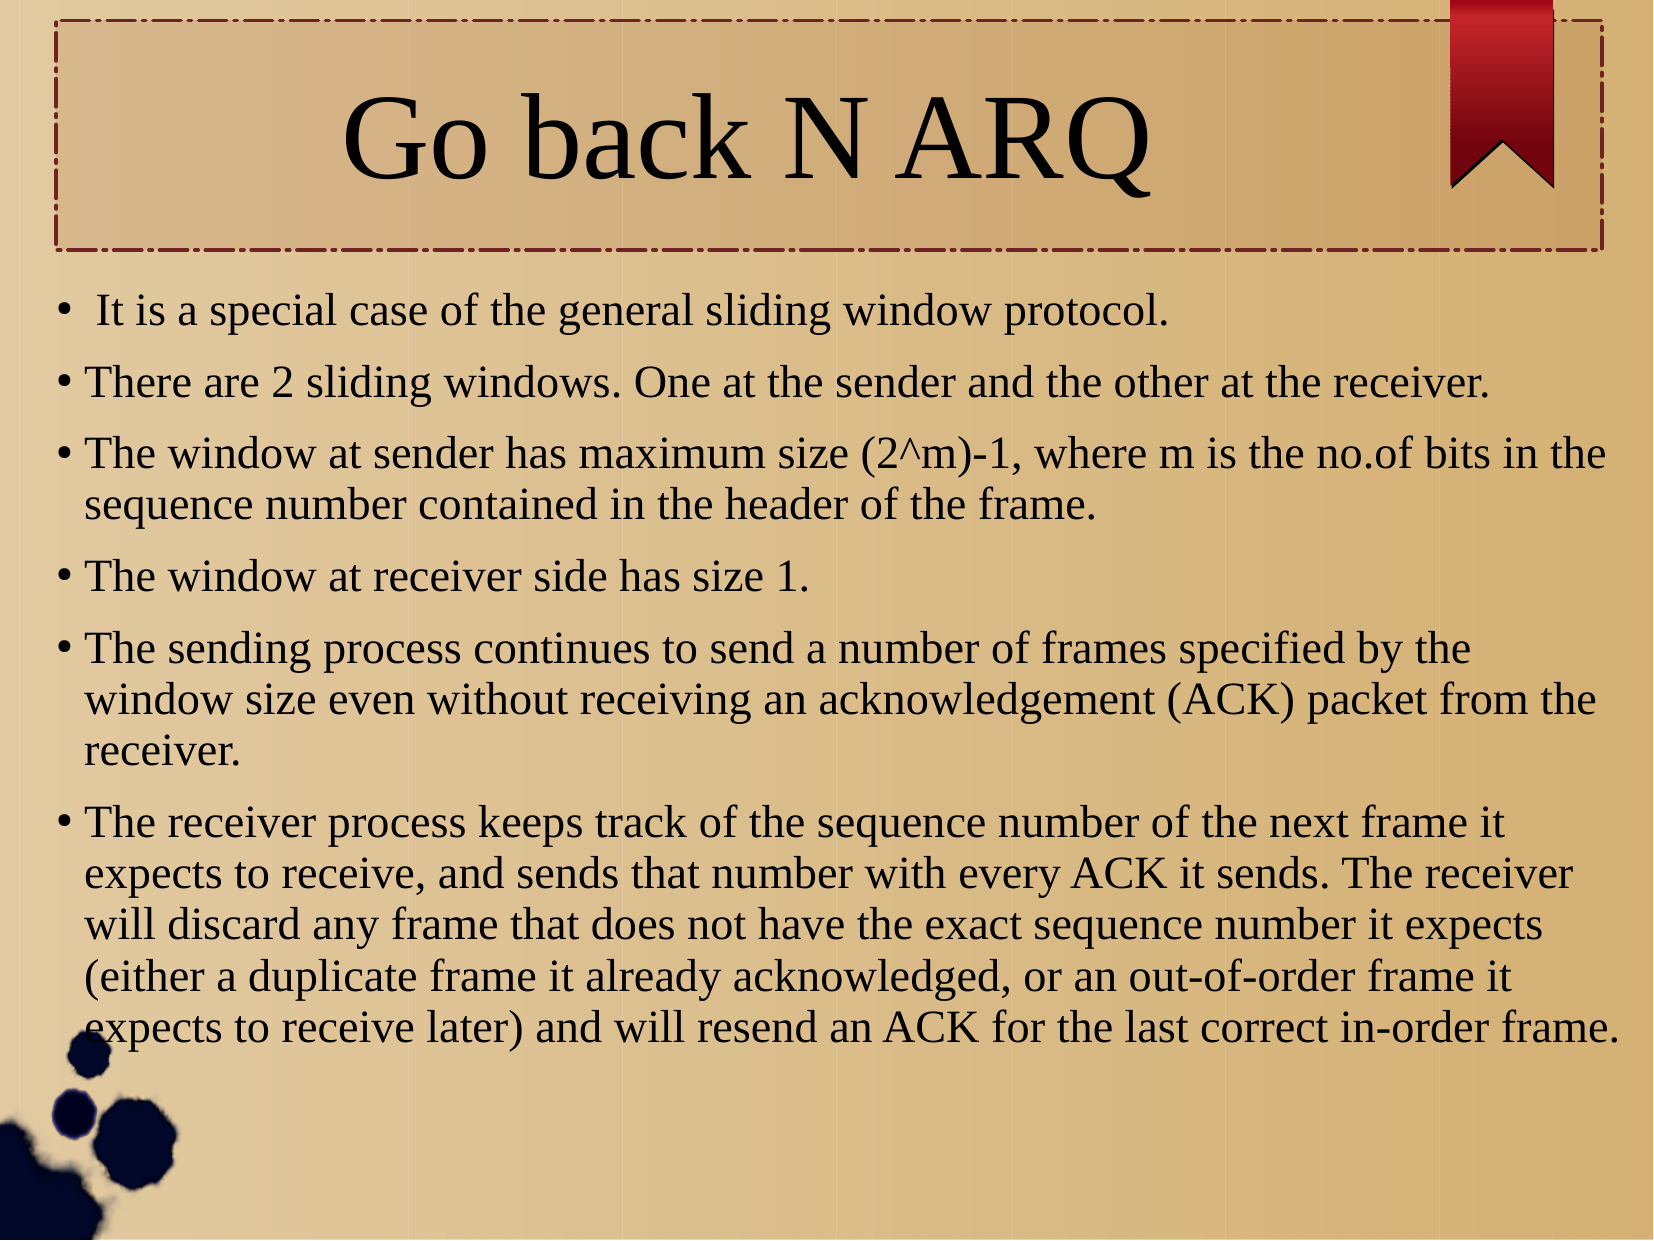

# Go back N ARQ
 It is a special case of the general sliding window protocol.
There are 2 sliding windows. One at the sender and the other at the receiver.
The window at sender has maximum size (2^m)-1, where m is the no.of bits in the sequence number contained in the header of the frame.
The window at receiver side has size 1.
The sending process continues to send a number of frames specified by the window size even without receiving an acknowledgement (ACK) packet from the receiver.
The receiver process keeps track of the sequence number of the next frame it expects to receive, and sends that number with every ACK it sends. The receiver will discard any frame that does not have the exact sequence number it expects (either a duplicate frame it already acknowledged, or an out-of-order frame it expects to receive later) and will resend an ACK for the last correct in-order frame.